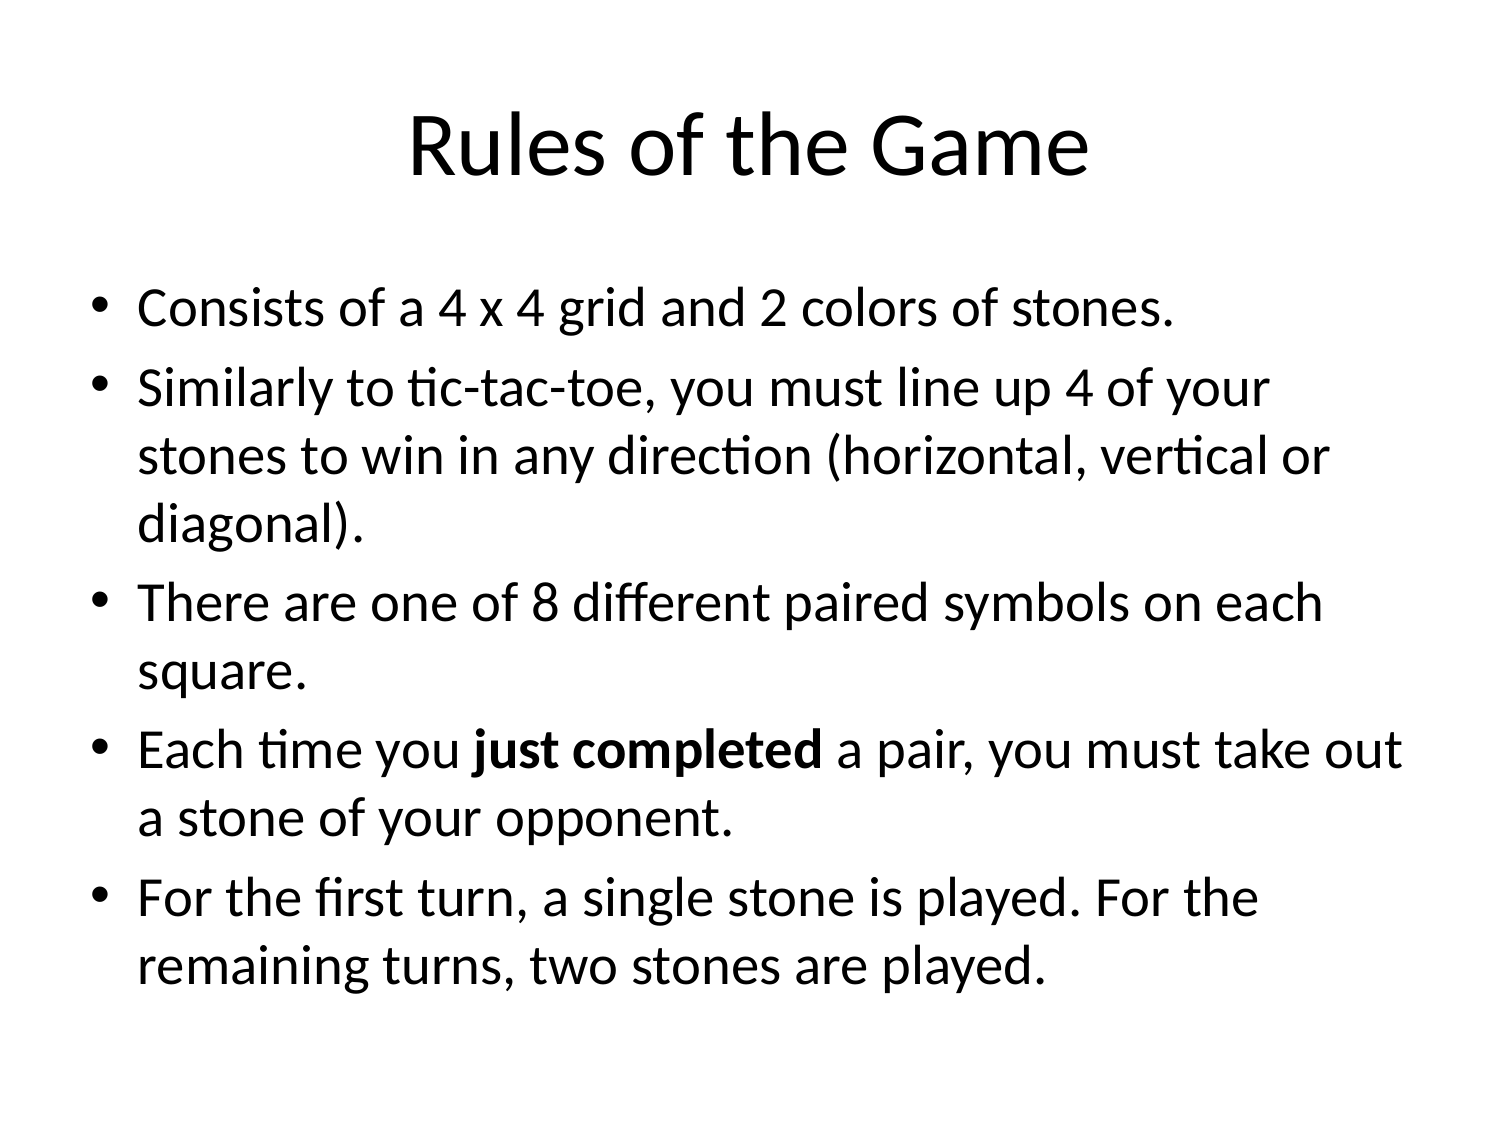

# Rules of the Game
Consists of a 4 x 4 grid and 2 colors of stones.
Similarly to tic-tac-toe, you must line up 4 of your stones to win in any direction (horizontal, vertical or diagonal).
There are one of 8 different paired symbols on each square.
Each time you just completed a pair, you must take out a stone of your opponent.
For the first turn, a single stone is played. For the remaining turns, two stones are played.